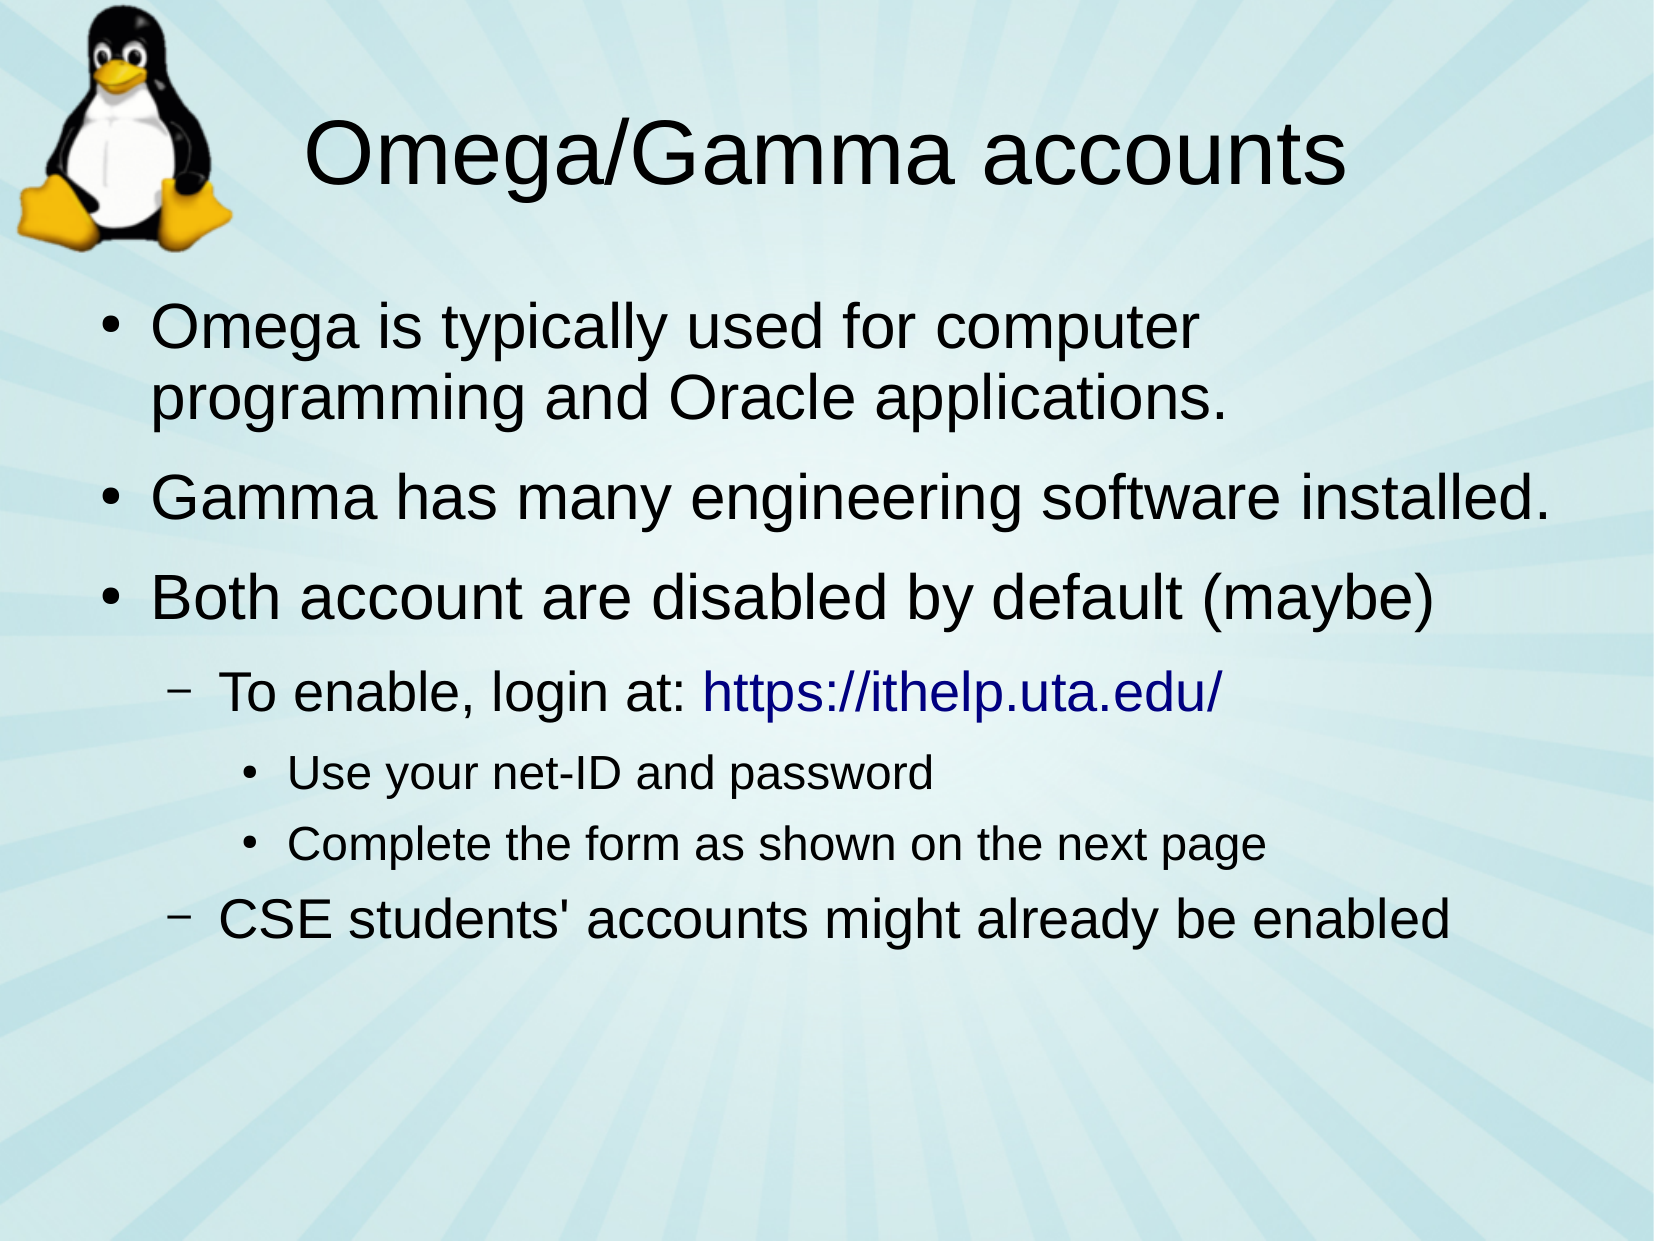

# Omega/Gamma accounts
Omega is typically used for computer programming and Oracle applications.
Gamma has many engineering software installed.
Both account are disabled by default (maybe)
To enable, login at: https://ithelp.uta.edu/
Use your net-ID and password
Complete the form as shown on the next page
CSE students' accounts might already be enabled